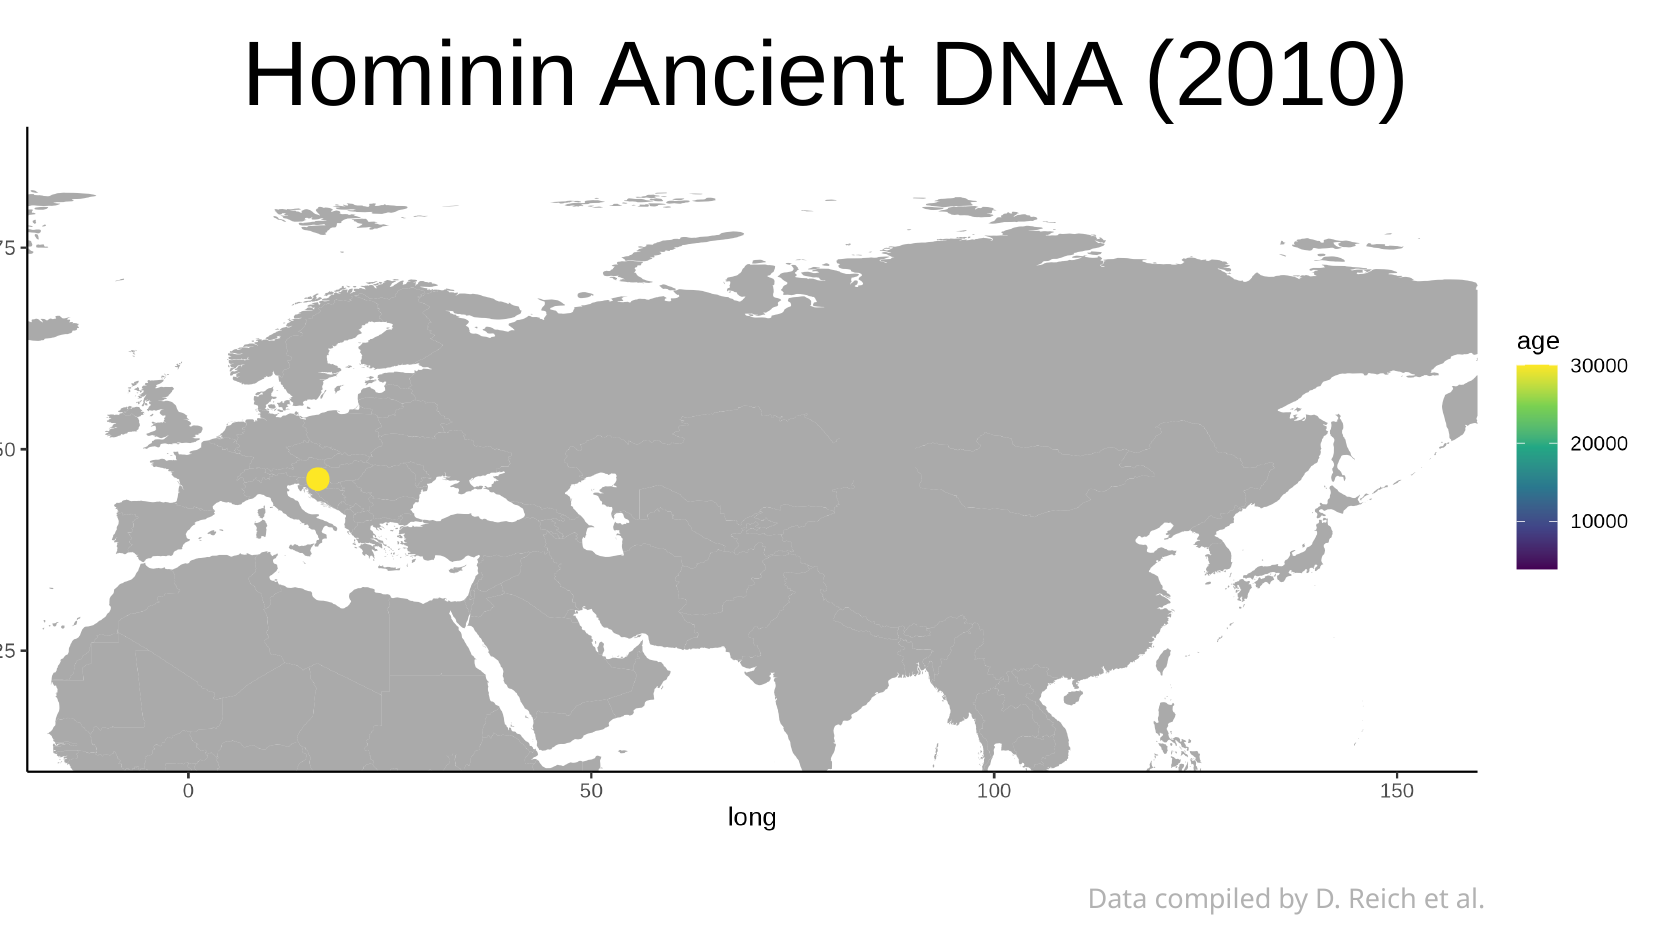

# Hominin Ancient DNA (2010)
Data compiled by D. Reich et al.